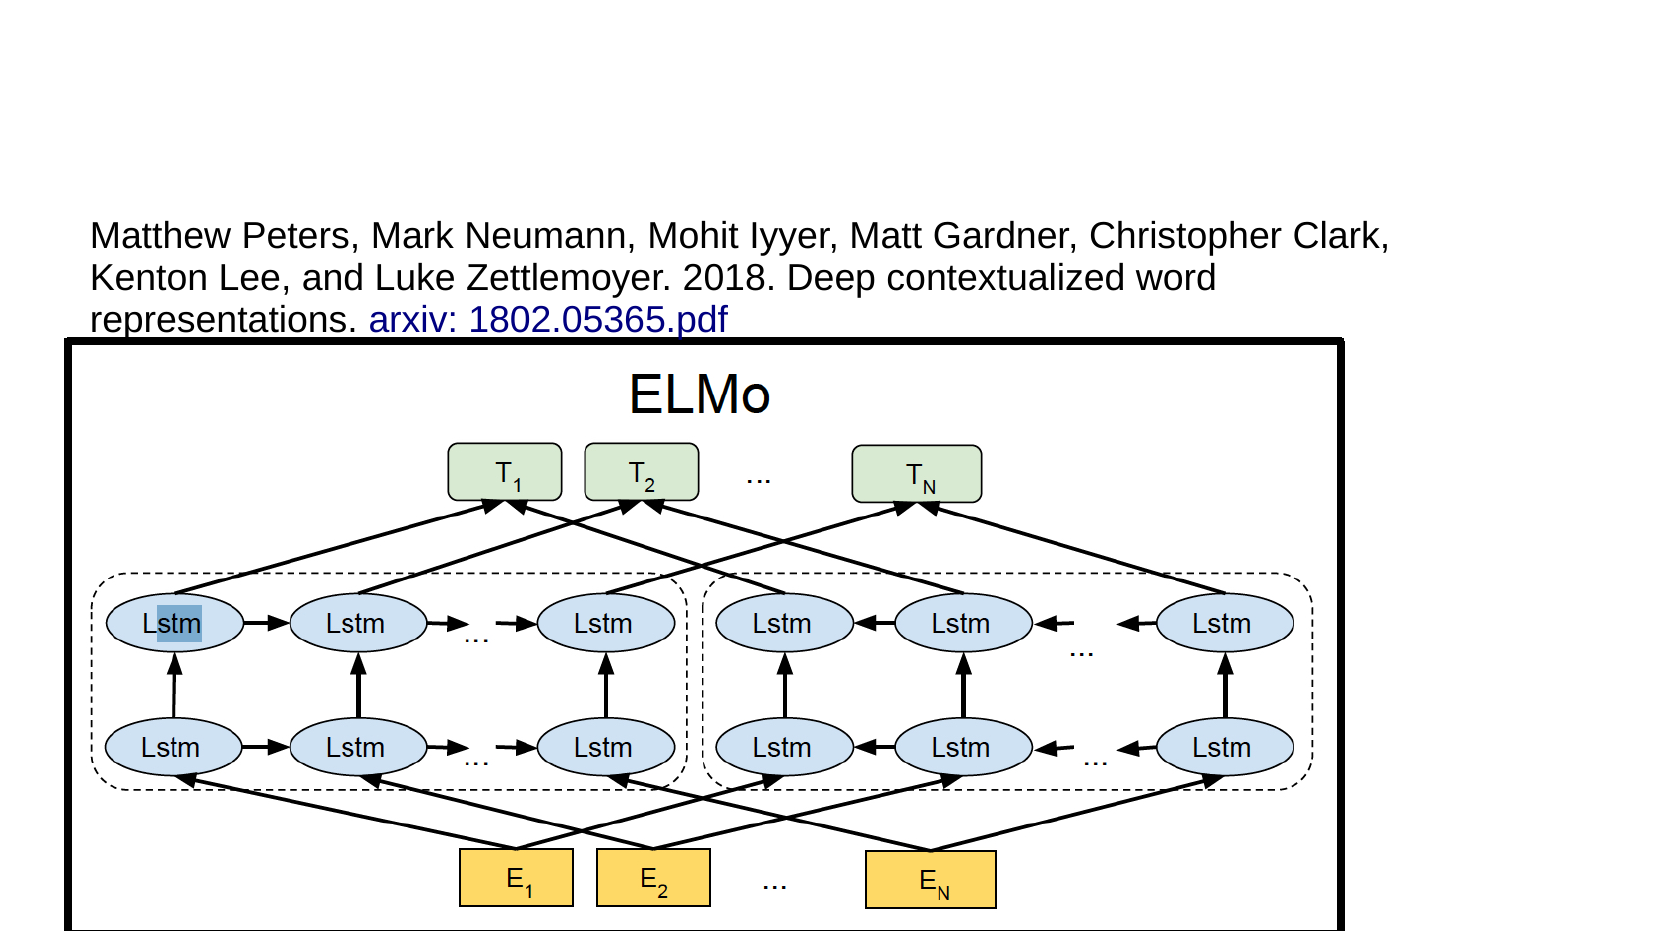

# ELMo: Embeddings from Language Models
Matthew Peters, Mark Neumann, Mohit Iyyer, Matt Gardner, Christopher Clark, Kenton Lee, and Luke Zettlemoyer. 2018. Deep contextualized word representations. arxiv: 1802.05365.pdf